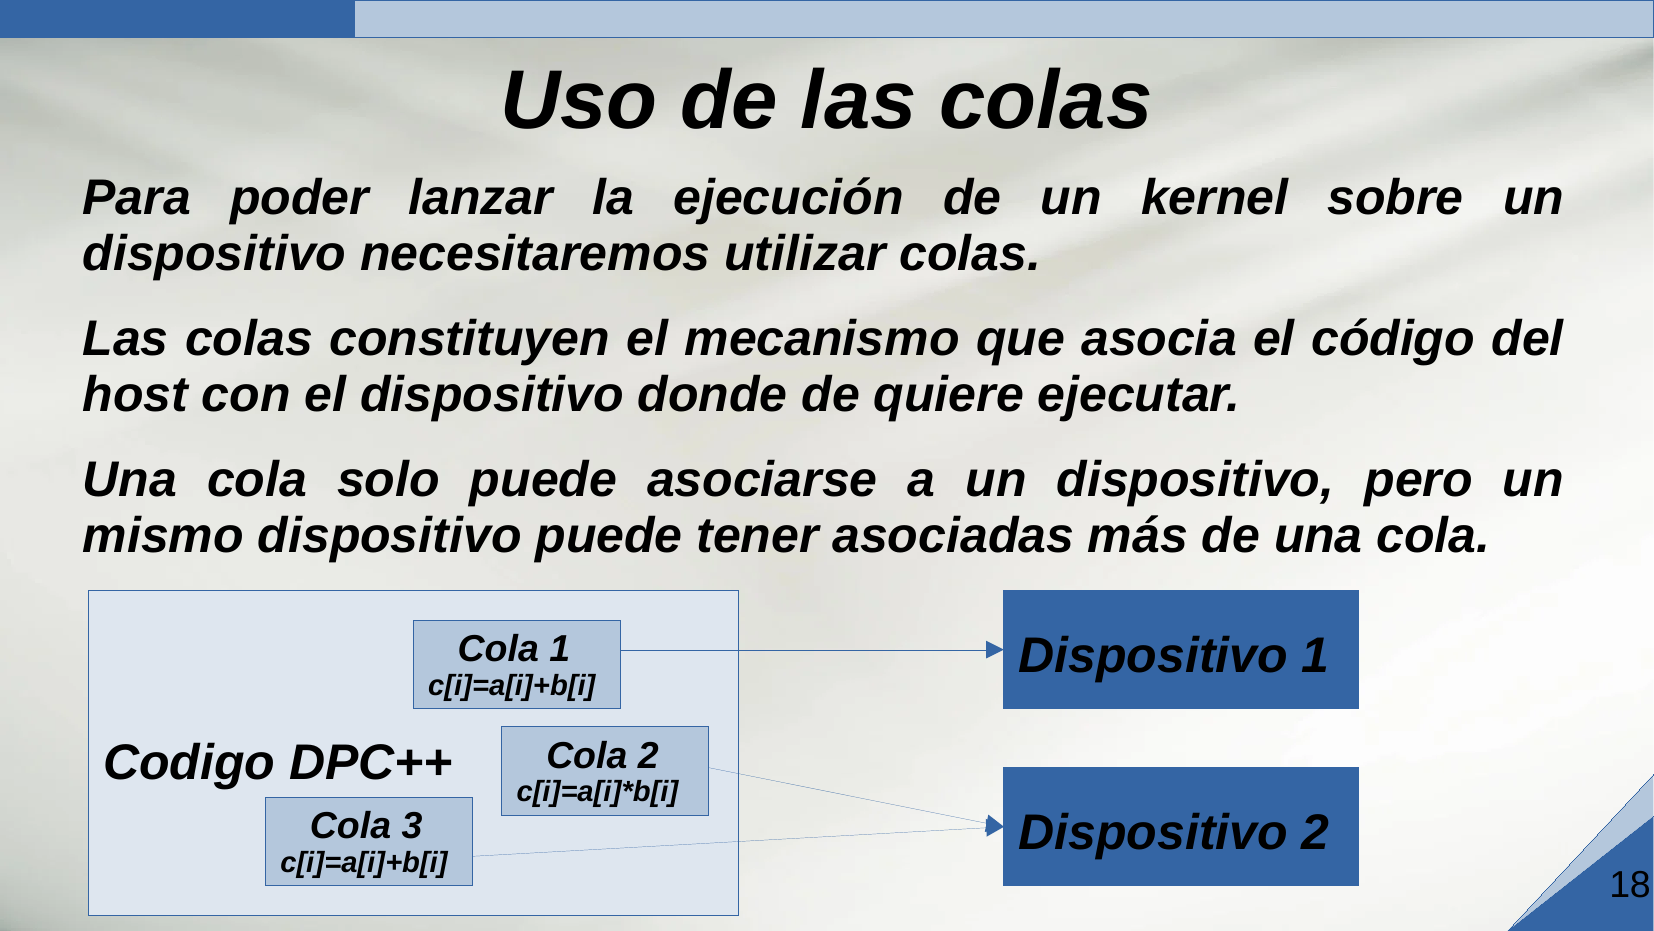

Uso de las colas
# Para poder lanzar la ejecución de un kernel sobre un dispositivo necesitaremos utilizar colas.
Las colas constituyen el mecanismo que asocia el código del host con el dispositivo donde de quiere ejecutar.
Una cola solo puede asociarse a un dispositivo, pero un mismo dispositivo puede tener asociadas más de una cola.
Cola 1
Dispositivo 1
c[i]=a[i]+b[i]
Codigo DPC++
Cola 2
c[i]=a[i]*b[i]
Cola 3
Dispositivo 2
c[i]=a[i]+b[i]